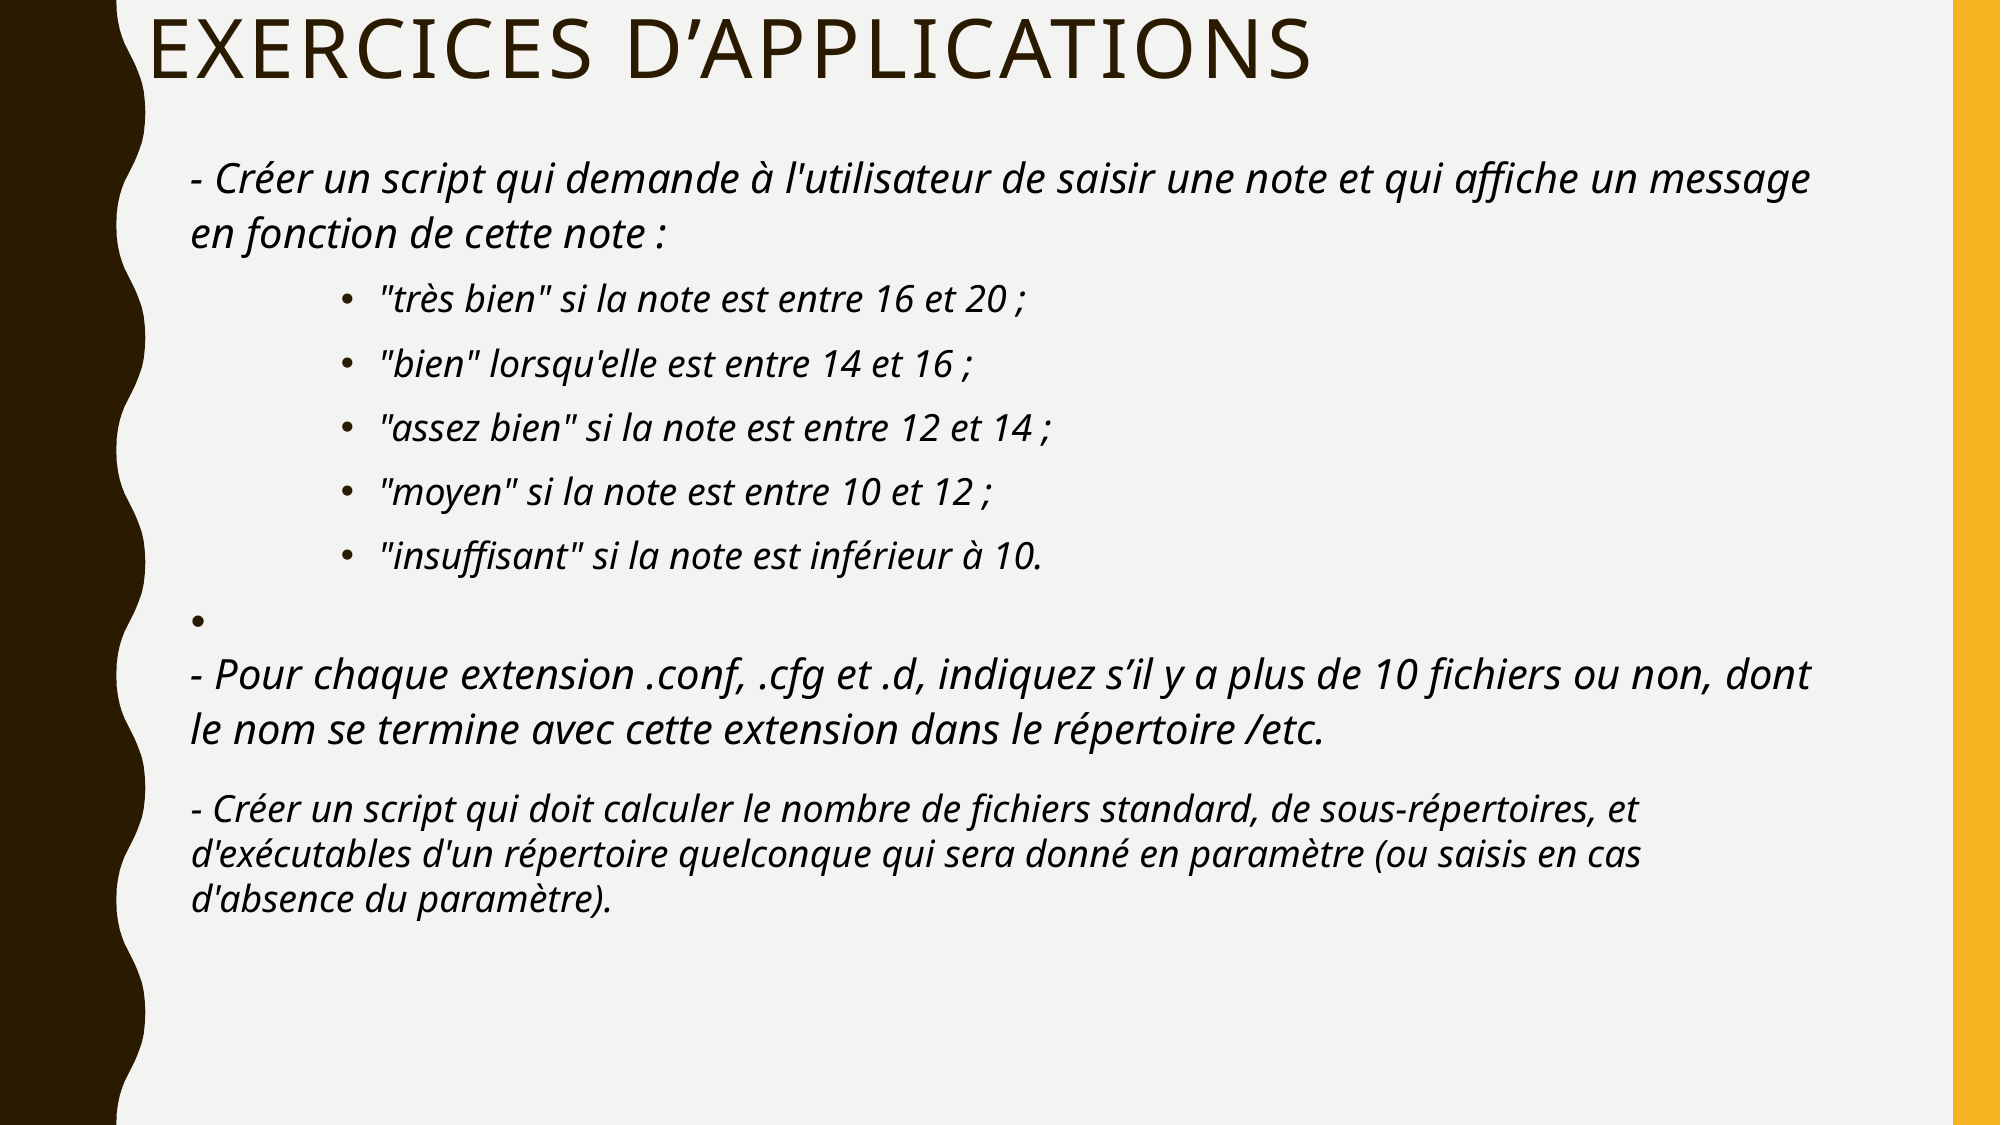

# EXERCICES D’applications
- Créer un script qui demande à l'utilisateur de saisir une note et qui affiche un message en fonction de cette note :
"très bien" si la note est entre 16 et 20 ;
"bien" lorsqu'elle est entre 14 et 16 ;
"assez bien" si la note est entre 12 et 14 ;
"moyen" si la note est entre 10 et 12 ;
"insuffisant" si la note est inférieur à 10.
- Pour chaque extension .conf, .cfg et .d, indiquez s’il y a plus de 10 fichiers ou non, dont le nom se termine avec cette extension dans le répertoire /etc.
- Créer un script qui doit calculer le nombre de fichiers standard, de sous-répertoires, et d'exécutables d'un répertoire quelconque qui sera donné en paramètre (ou saisis en cas d'absence du paramètre).